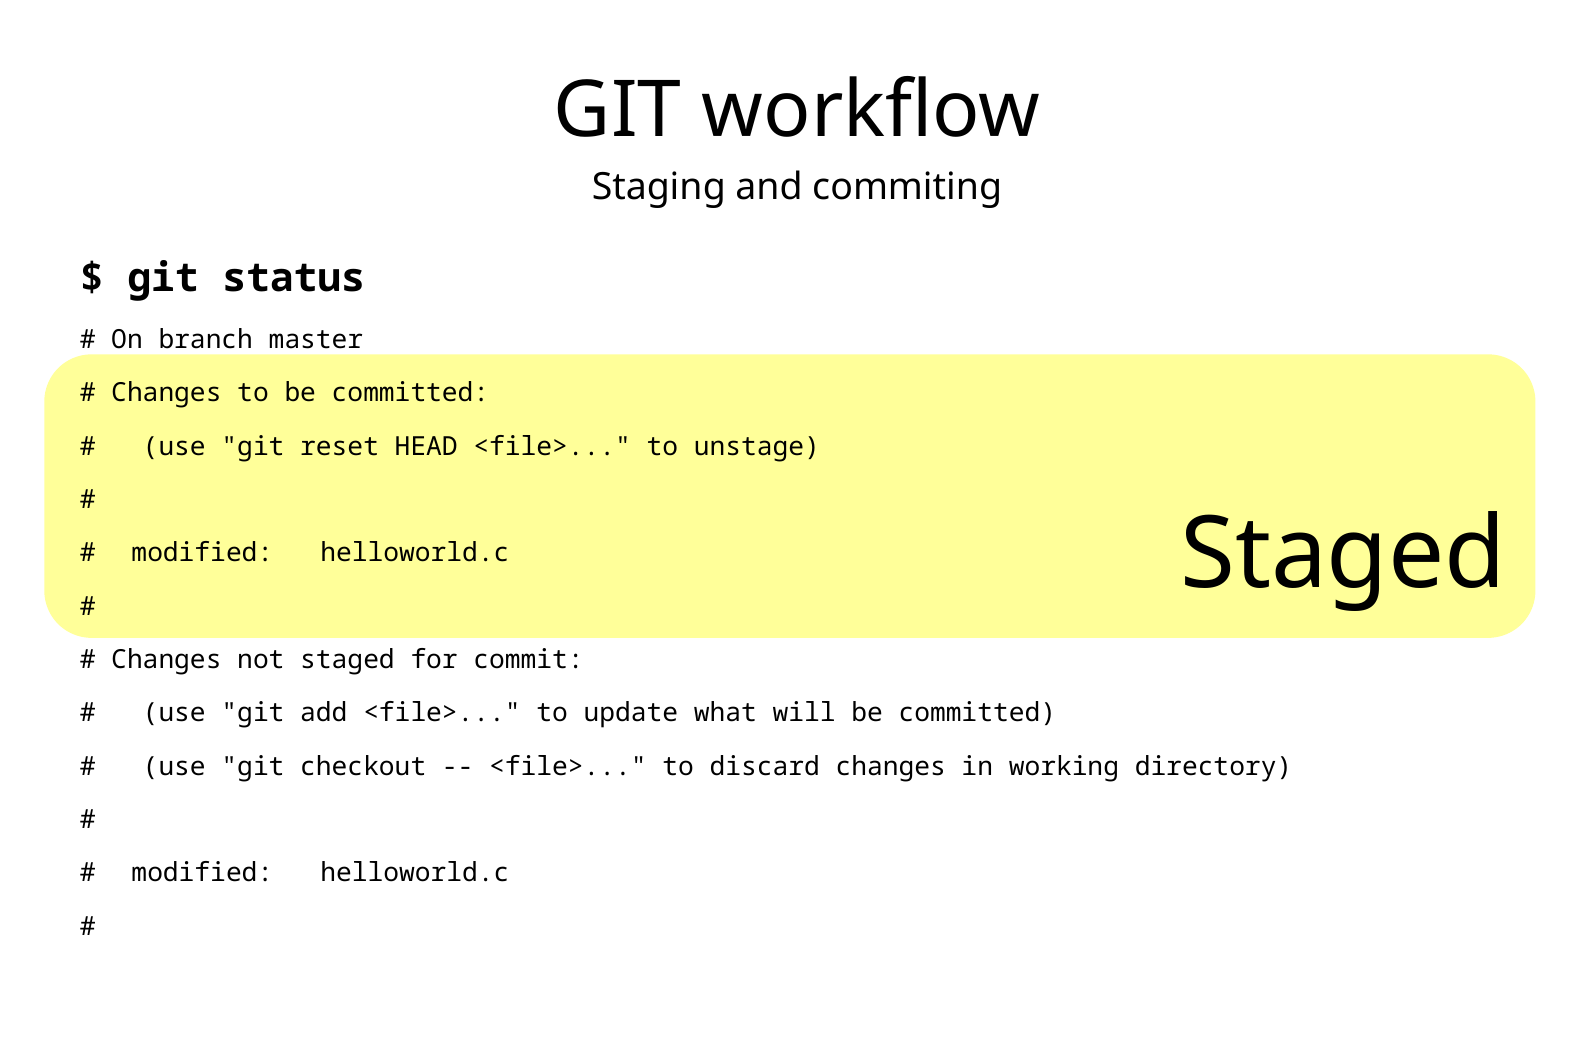

# GIT workflow Staging and commiting
$ git status
# On branch master
# Changes to be committed:
# (use "git reset HEAD <file>..." to unstage)
#
#	modified: helloworld.c
#
# Changes not staged for commit:
# (use "git add <file>..." to update what will be committed)
# (use "git checkout -- <file>..." to discard changes in working directory)
#
#	modified: helloworld.c
#
Staged